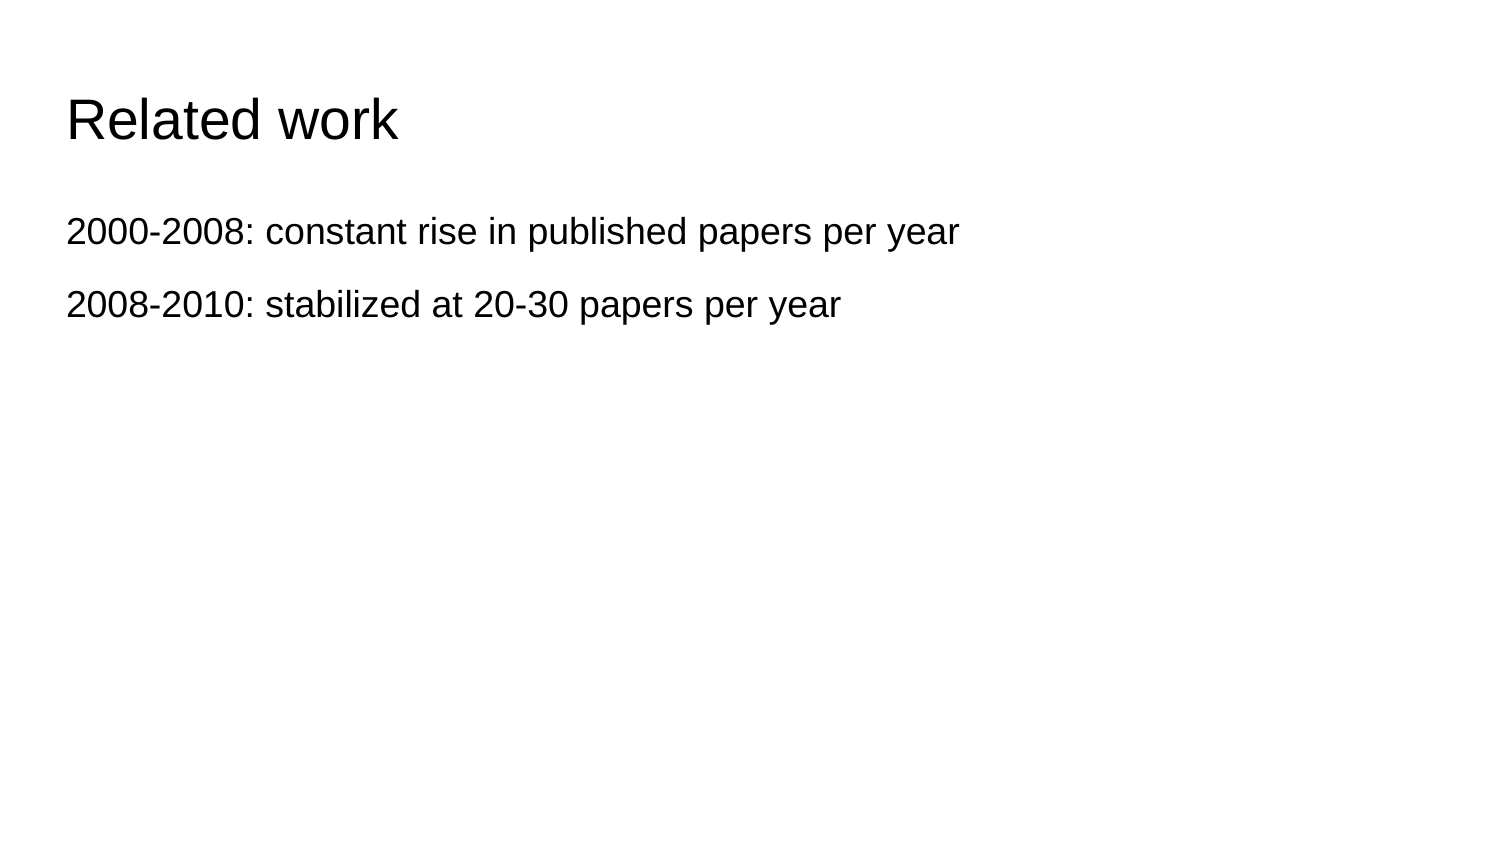

# Related work
2000-2008: constant rise in published papers per year
2008-2010: stabilized at 20-30 papers per year